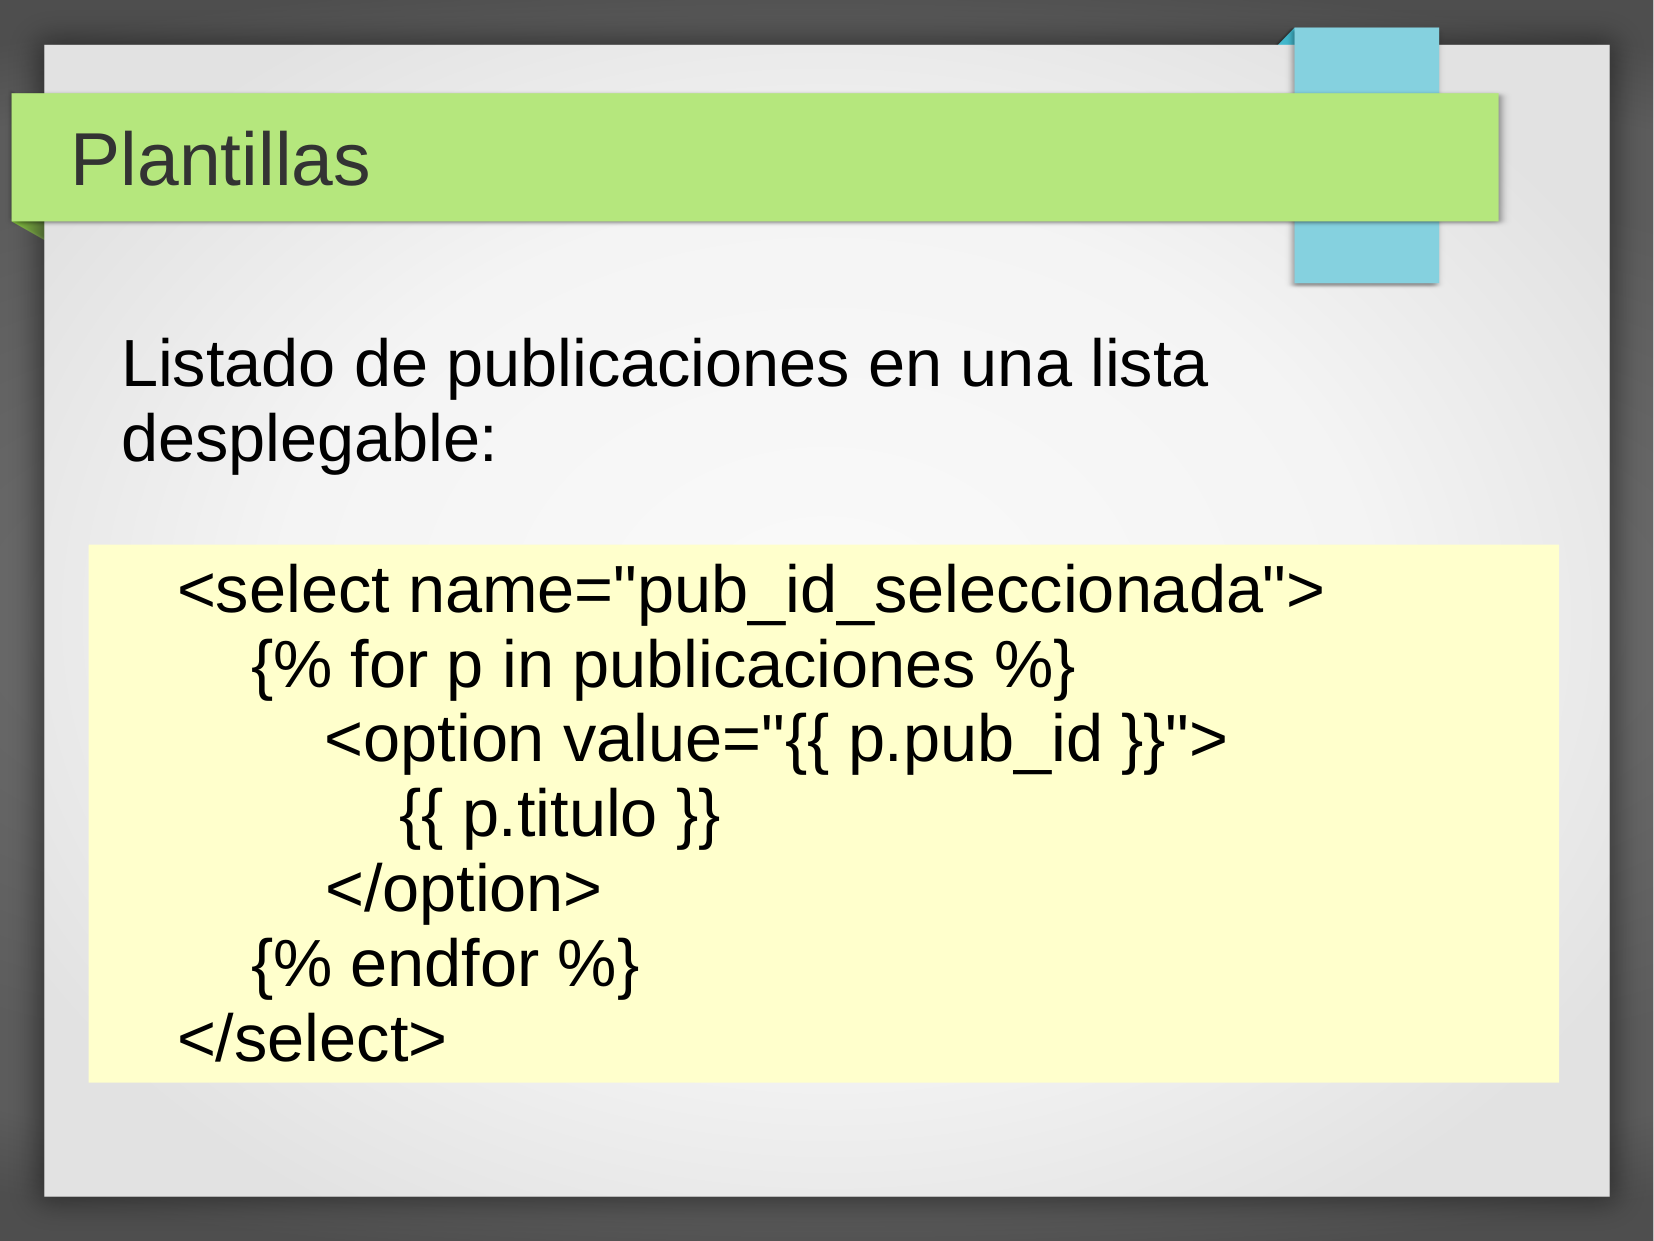

# Plantillas
Listado de publicaciones en una lista desplegable:
	<select name="pub_id_seleccionada">
		{% for p in publicaciones %}
		 <option value="{{ p.pub_id }}">
 {{ p.titulo }}
 </option>
		{% endfor %}
	</select>